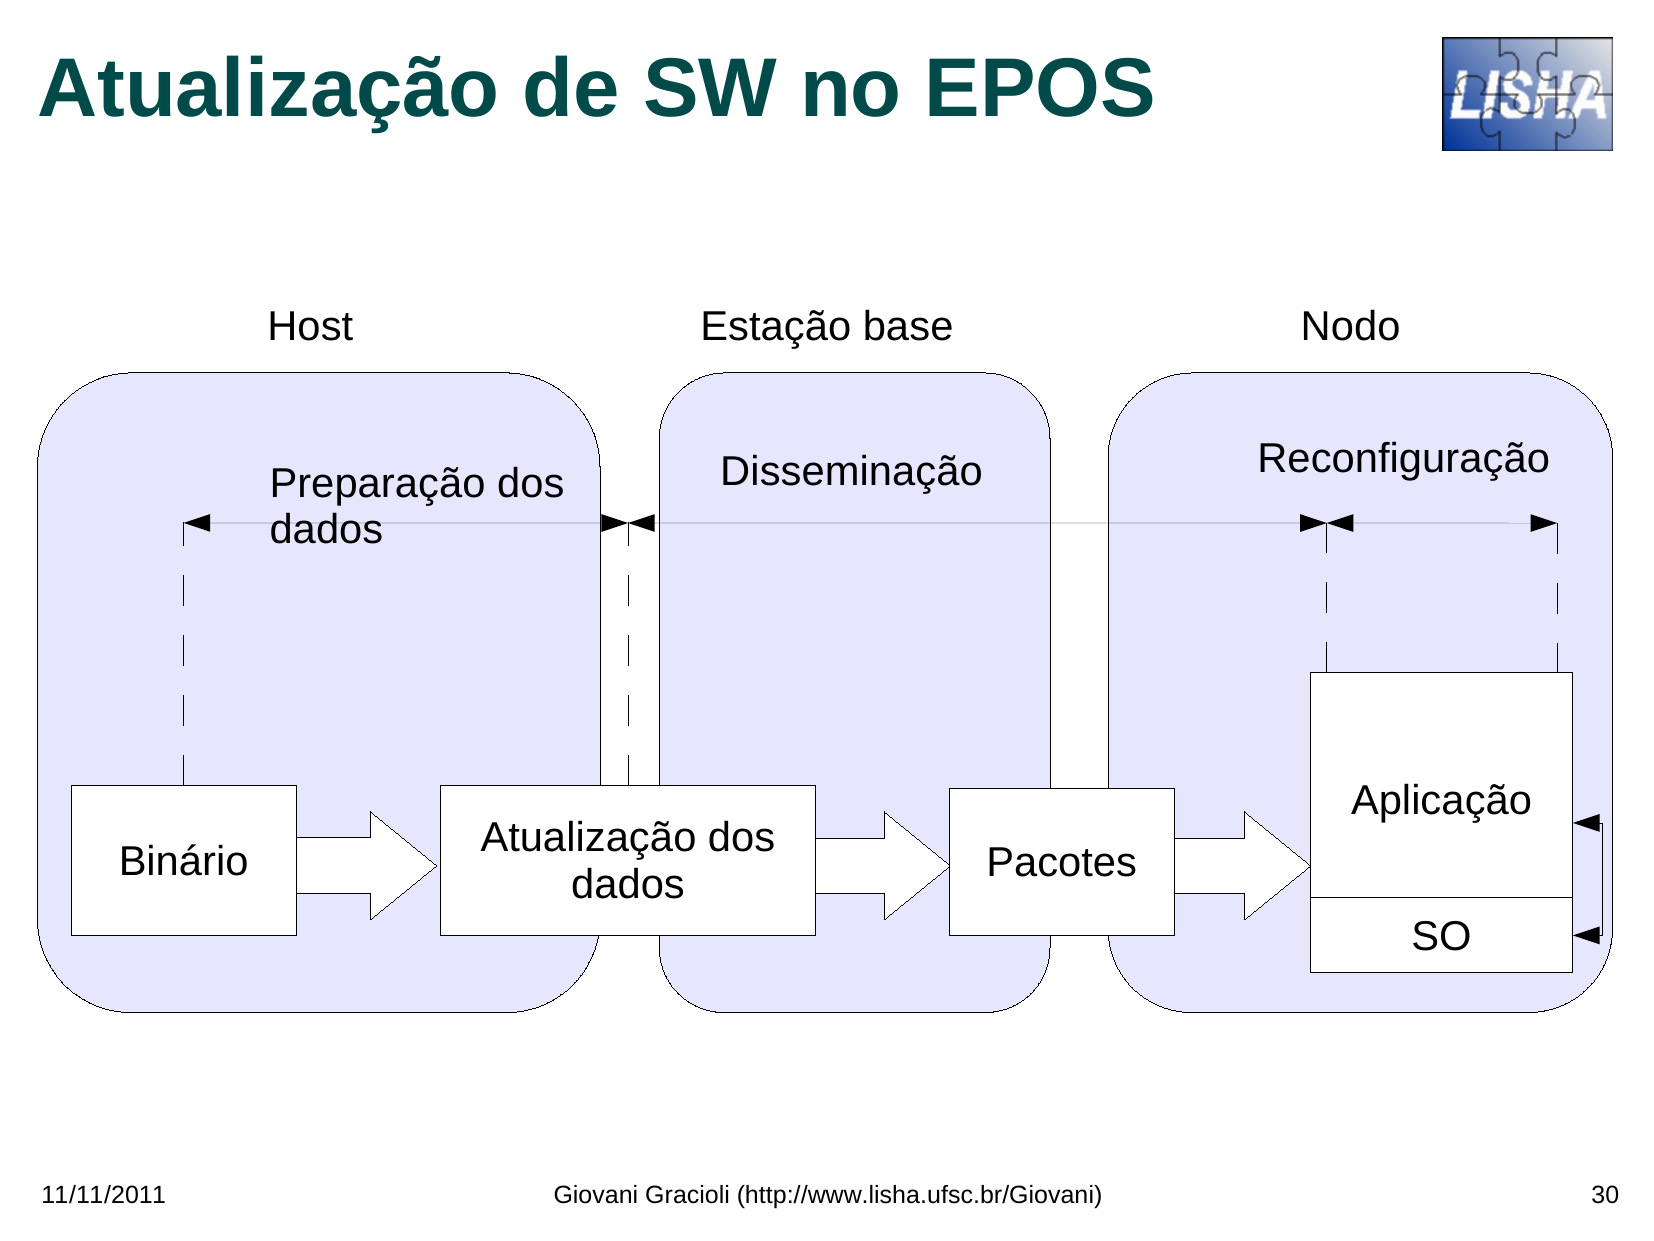

# Atualização de SW no EPOS
Host
Estação base
Nodo
Reconfiguração
Disseminação
Preparação dos
dados
Aplicação
Binário
Atualização dos
dados
Pacotes
SO